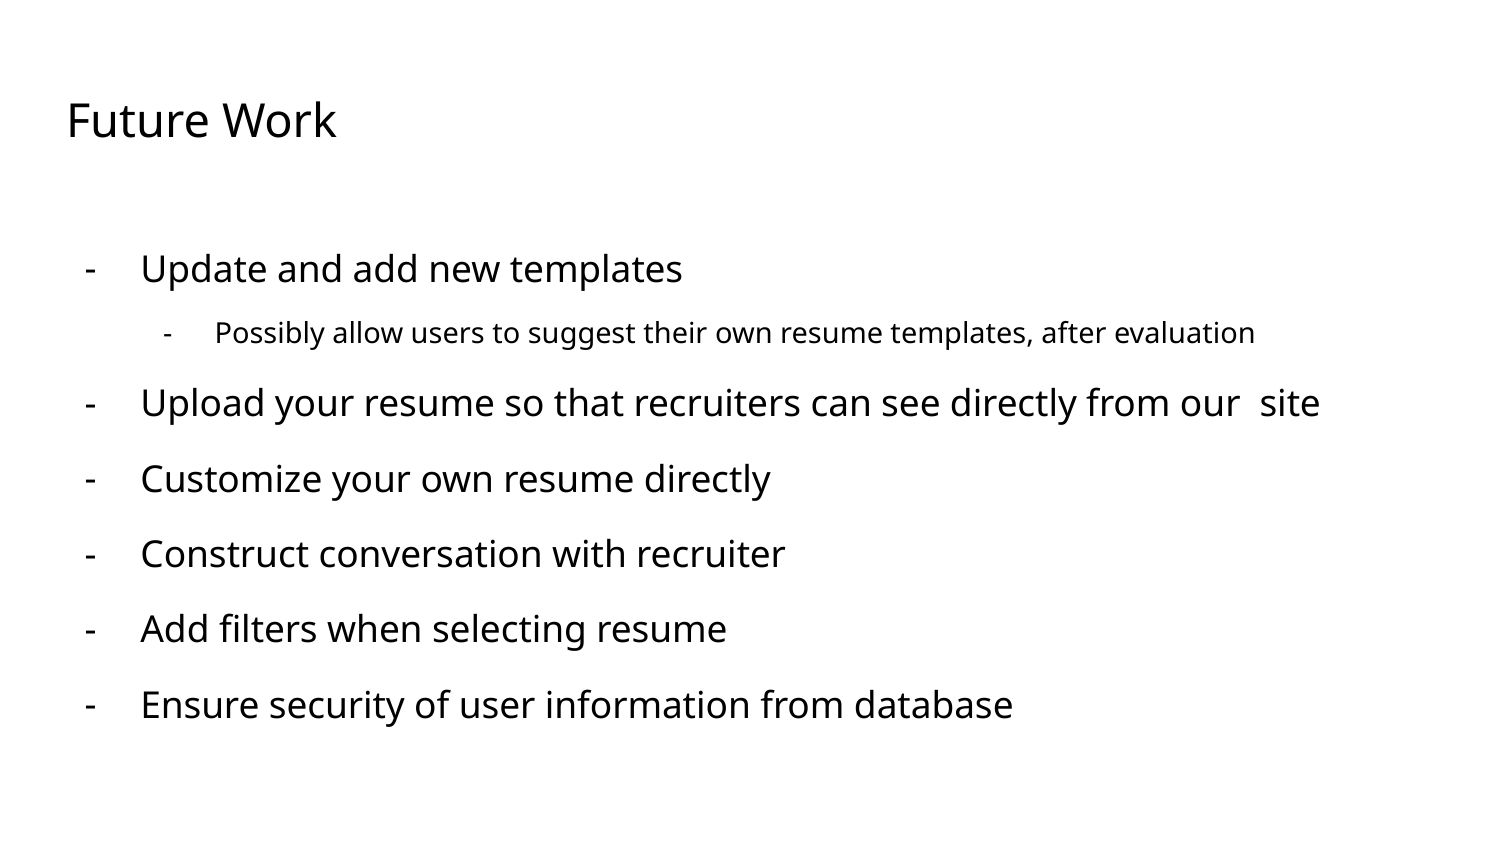

# Future Work
Update and add new templates
Possibly allow users to suggest their own resume templates, after evaluation
Upload your resume so that recruiters can see directly from our site
Customize your own resume directly
Construct conversation with recruiter
Add filters when selecting resume
Ensure security of user information from database